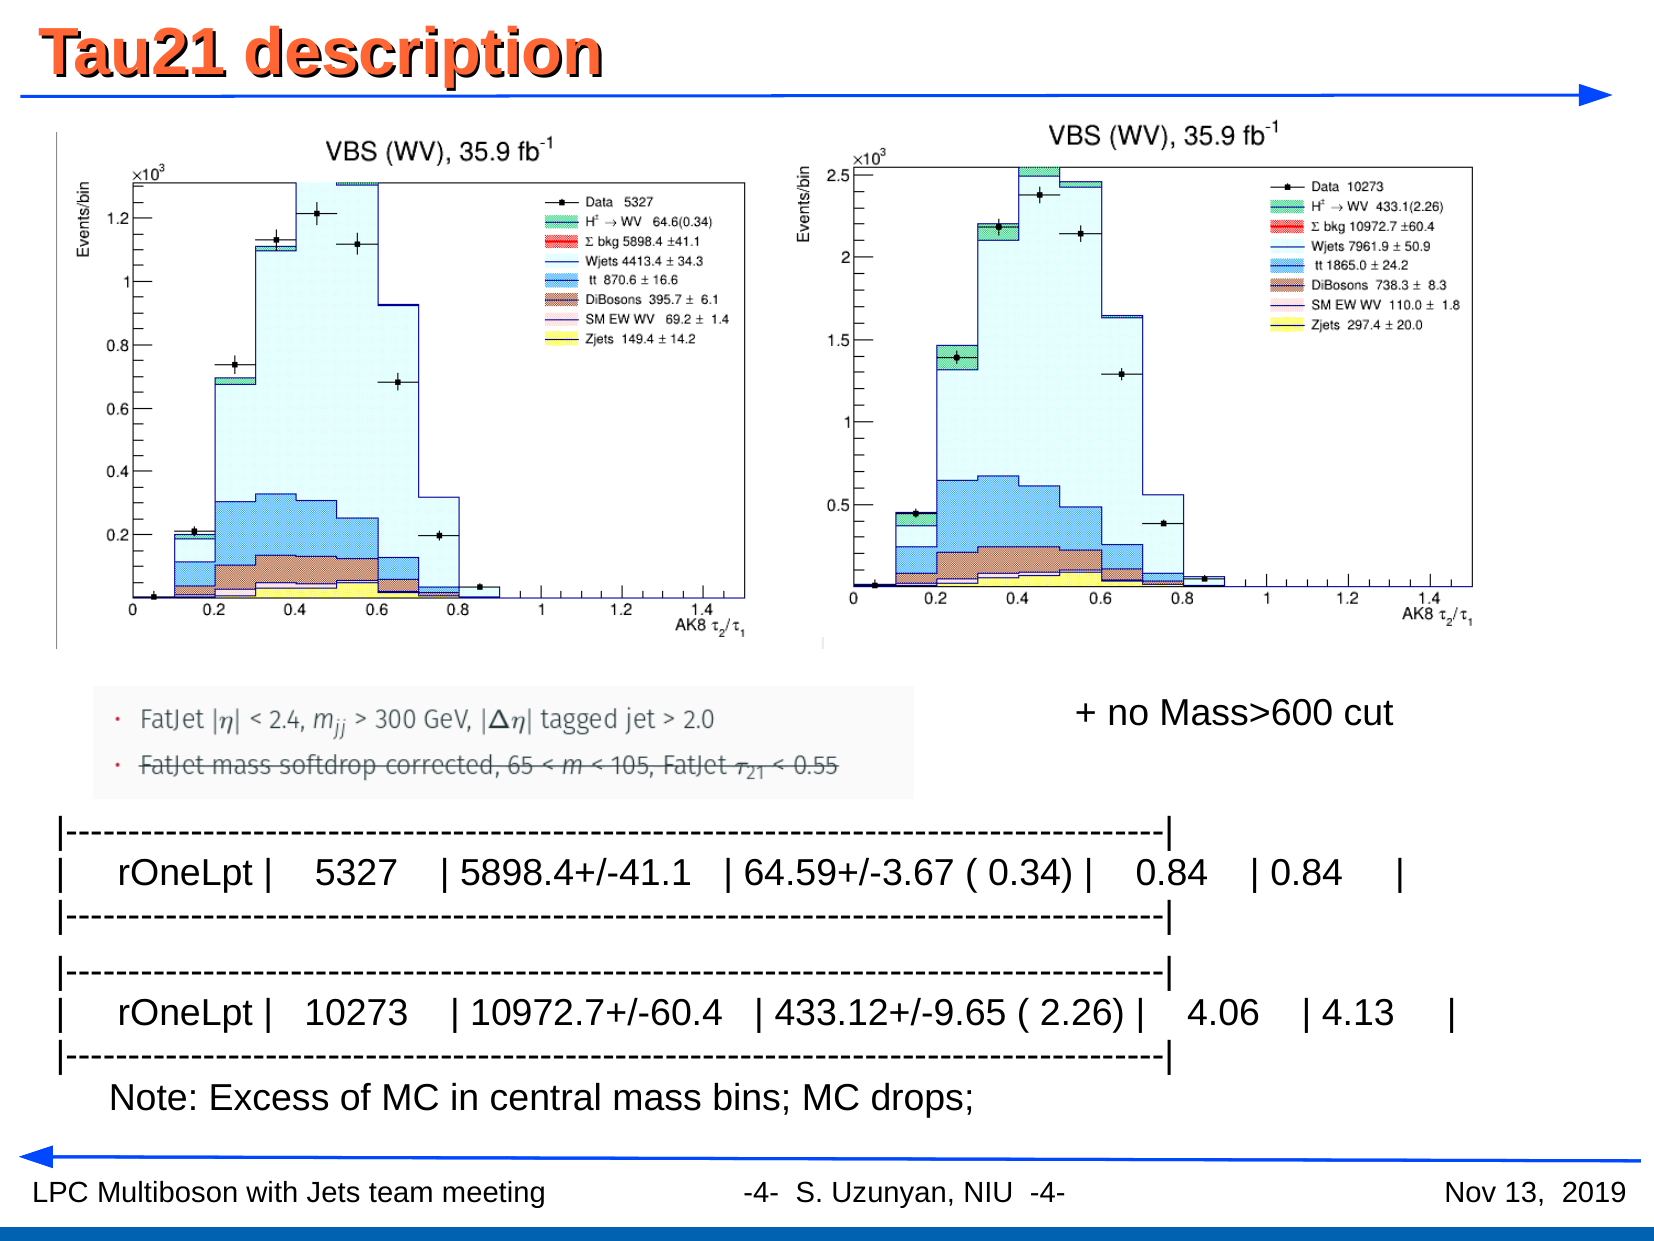

Tau21 description
TCut … + (mass_lvj_type0_PuppiAK8>600)
+ no Mass>600 cut
|----------------------------------------------------------------------------------------|
| rOneLpt | 5327 | 5898.4+/-41.1 | 64.59+/-3.67 ( 0.34) | 0.84 | 0.84 |
|----------------------------------------------------------------------------------------|
|----------------------------------------------------------------------------------------|
| rOneLpt | 10273 | 10972.7+/-60.4 | 433.12+/-9.65 ( 2.26) | 4.06 | 4.13 |
|----------------------------------------------------------------------------------------|
Note: Excess of MC in central mass bins; MC drops;
LPC Multiboson with Jets team meeting -4- S. Uzunyan, NIU -4- Nov 13, 2019
 Raw hit data ( 1 Byte, both for fiber and cal info)
 Acronyms : ts - time stamp, mks (0-262144) ;
 lfn* – local fiber # (0 – 64) ; pn - plane # ( 0 – 100)
 Ef – fiber readout , Ep – plane readout